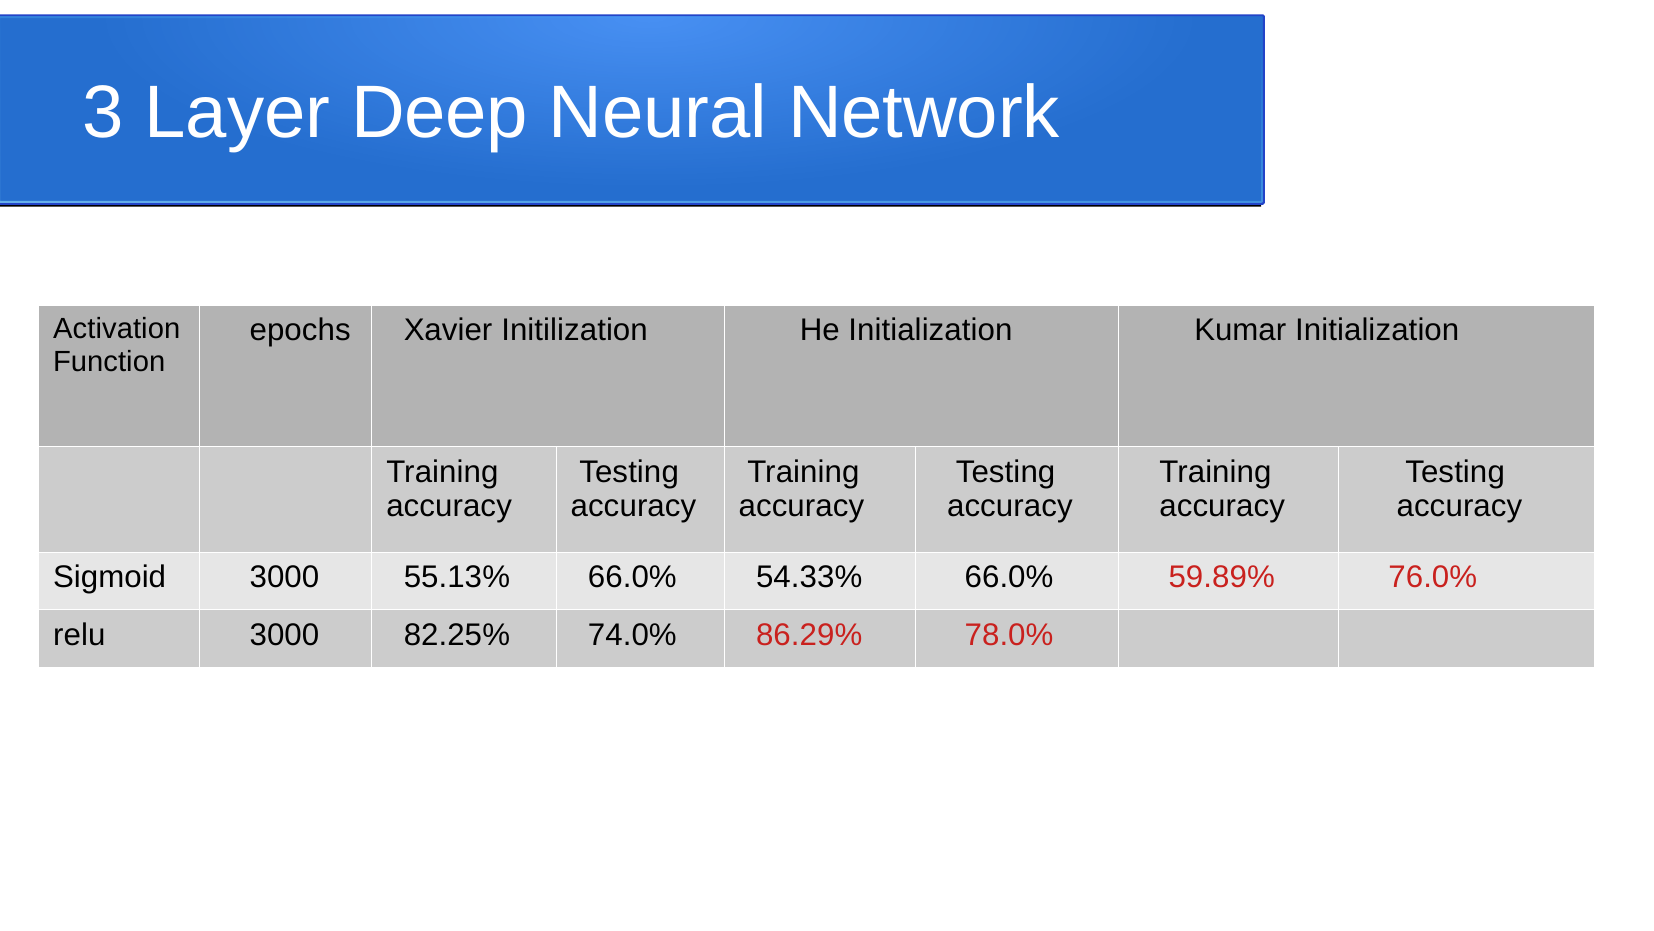

# 3 Layer Deep Neural Network
| Activation Function | epochs | Xavier Initilization | | He Initialization | | Kumar Initialization | |
| --- | --- | --- | --- | --- | --- | --- | --- |
| | | Training accuracy | Testing accuracy | Training accuracy | Testing accuracy | Training accuracy | Testing accuracy |
| Sigmoid | 3000 | 55.13% | 66.0% | 54.33% | 66.0% | 59.89% | 76.0% |
| relu | 3000 | 82.25% | 74.0% | 86.29% | 78.0% | | |